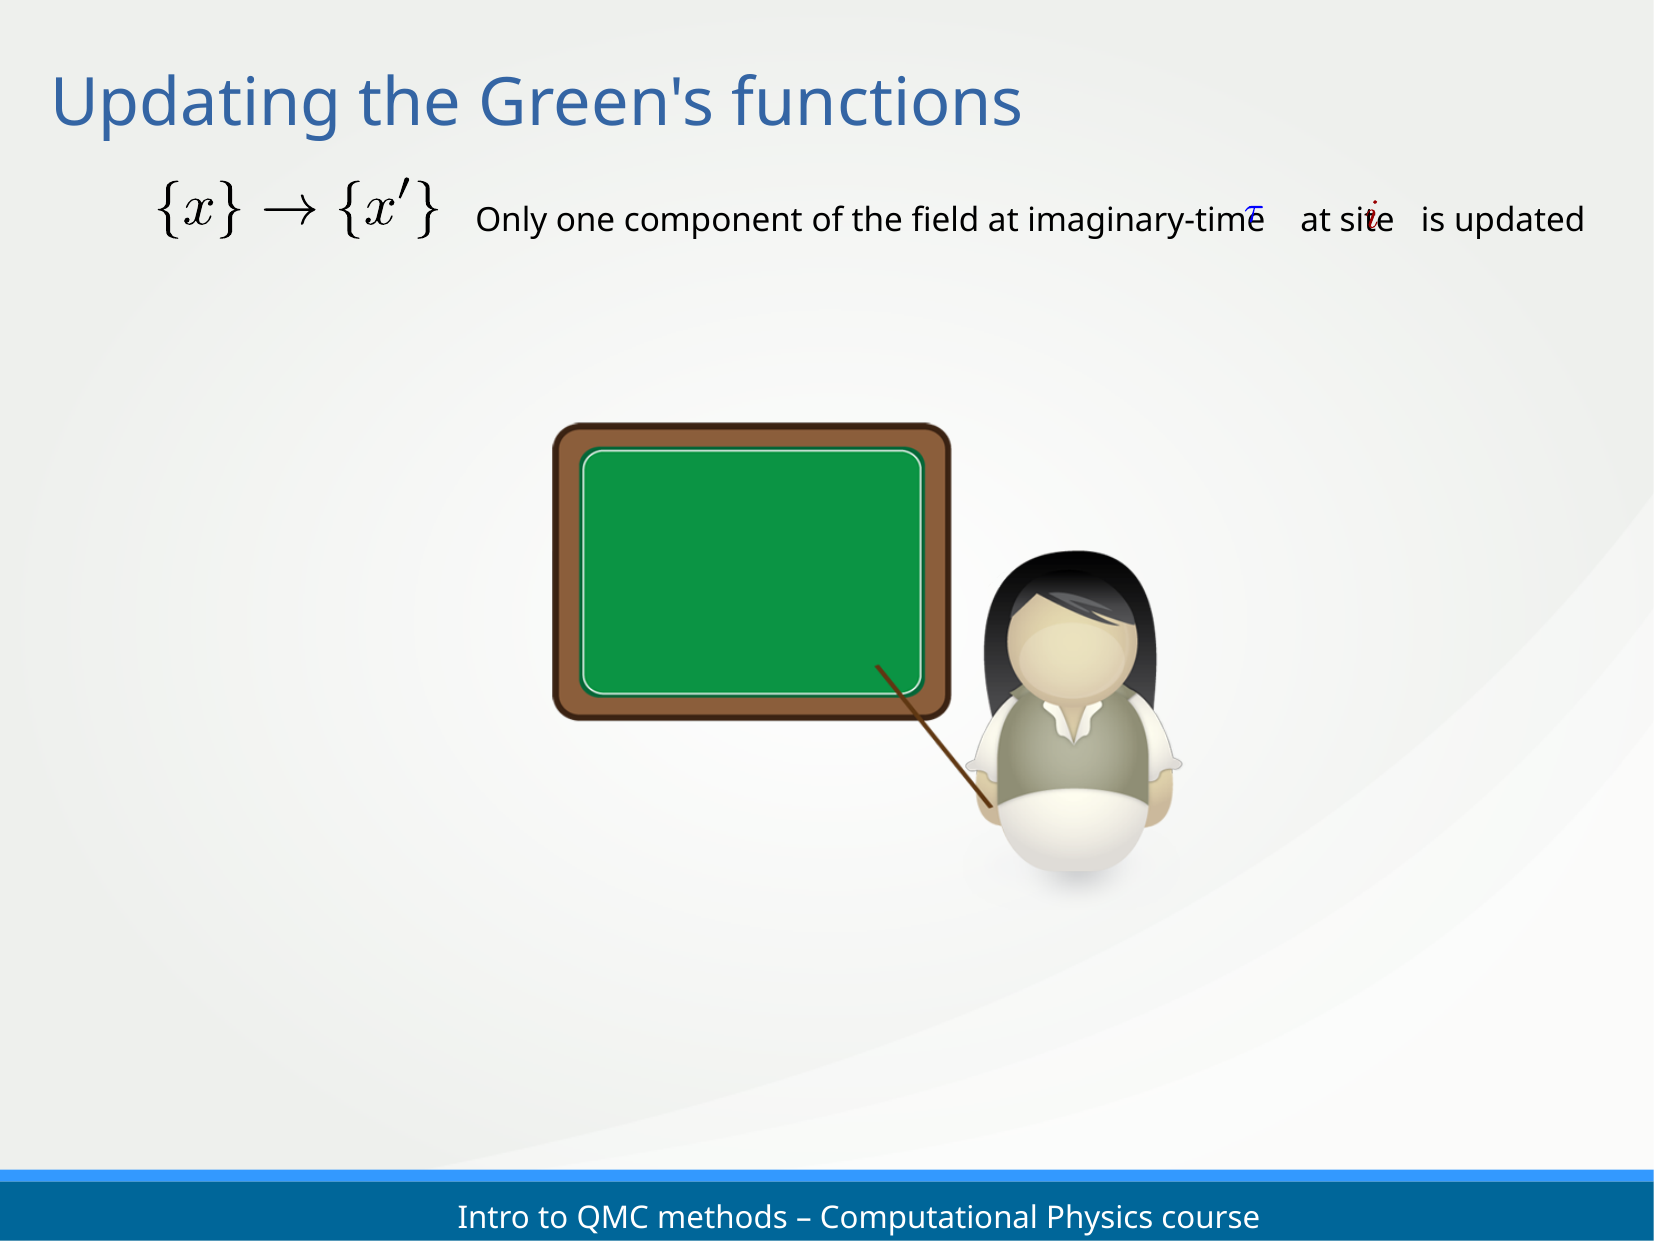

Updating the Green's functions
Only one component of the field at imaginary-time at site is updated